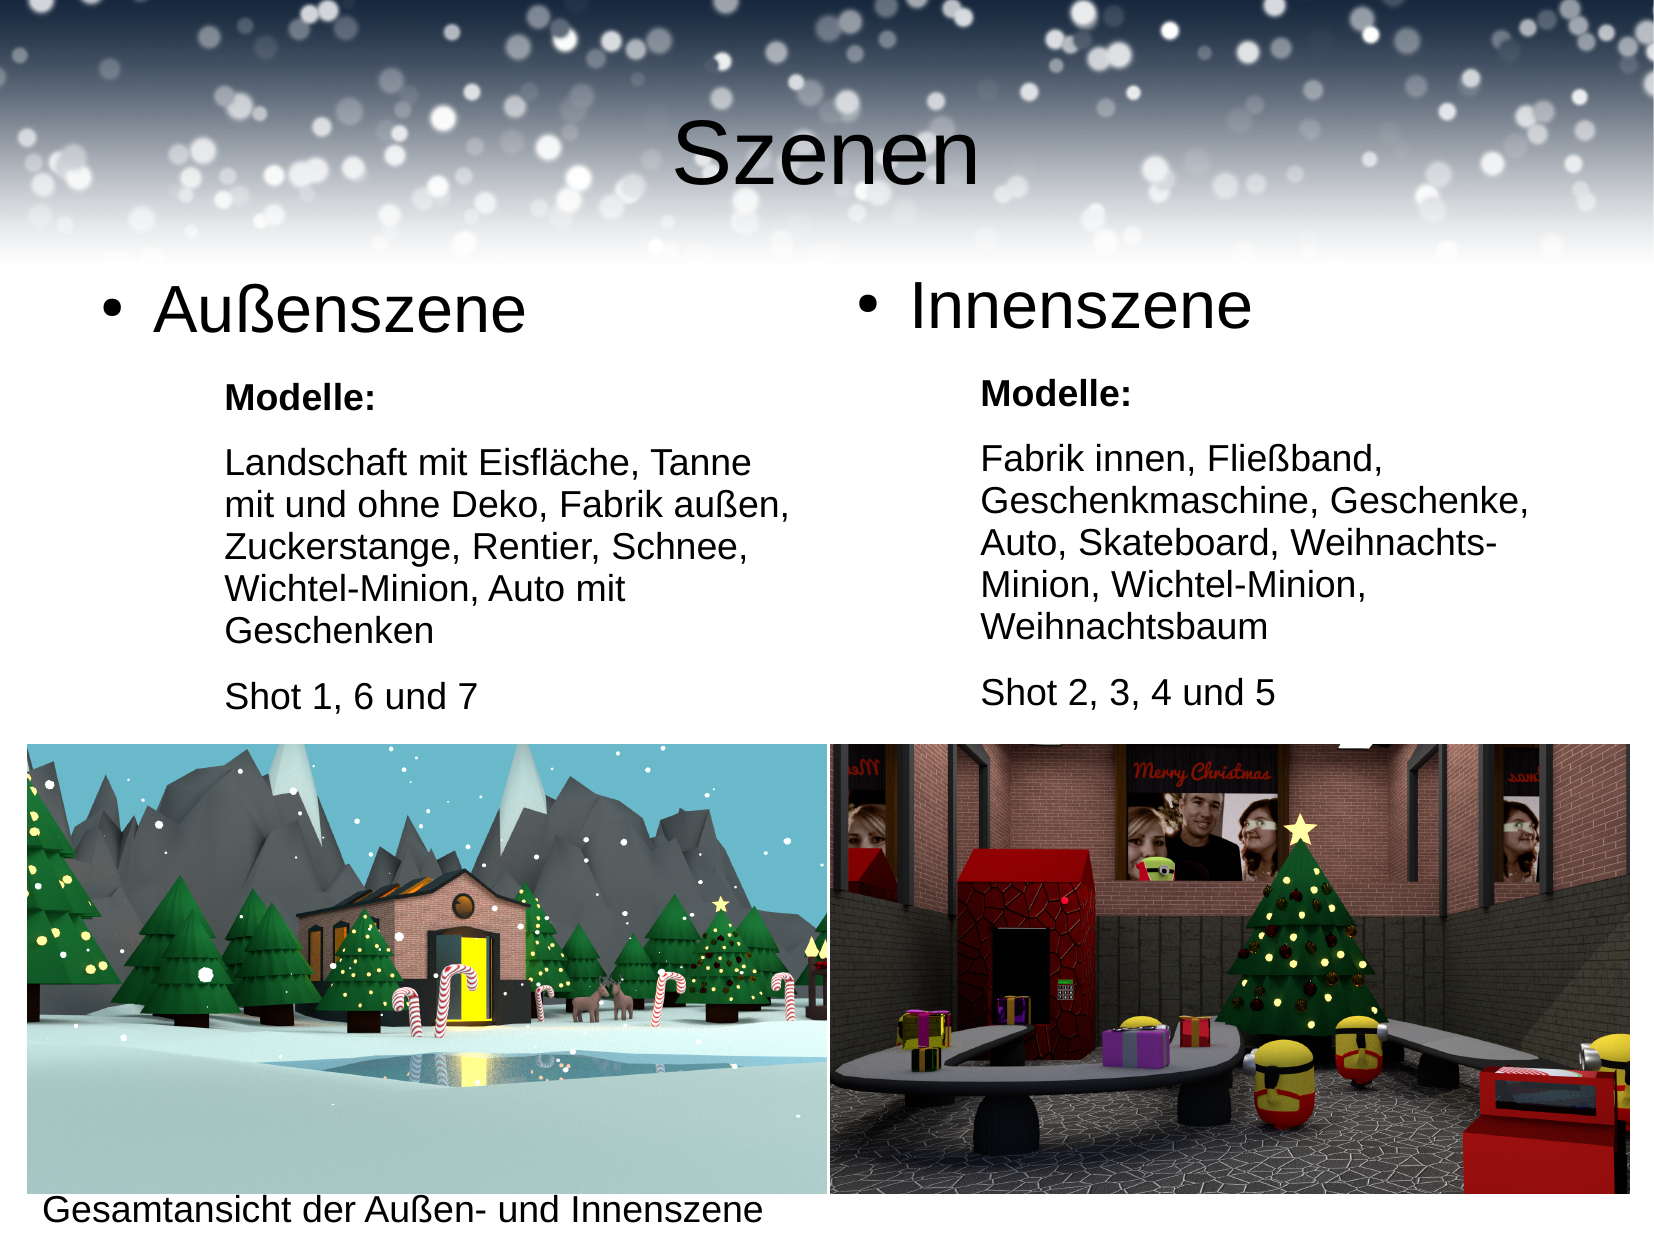

# Szenen
Innenszene
Modelle:
Fabrik innen, Fließband, Geschenkmaschine, Geschenke, Auto, Skateboard, Weihnachts-Minion, Wichtel-Minion, Weihnachtsbaum
Shot 2, 3, 4 und 5
Außenszene
Modelle:
Landschaft mit Eisfläche, Tanne mit und ohne Deko, Fabrik außen, Zuckerstange, Rentier, Schnee, Wichtel-Minion, Auto mit Geschenken
Shot 1, 6 und 7
Gesamtansicht der Außen- und Innenszene